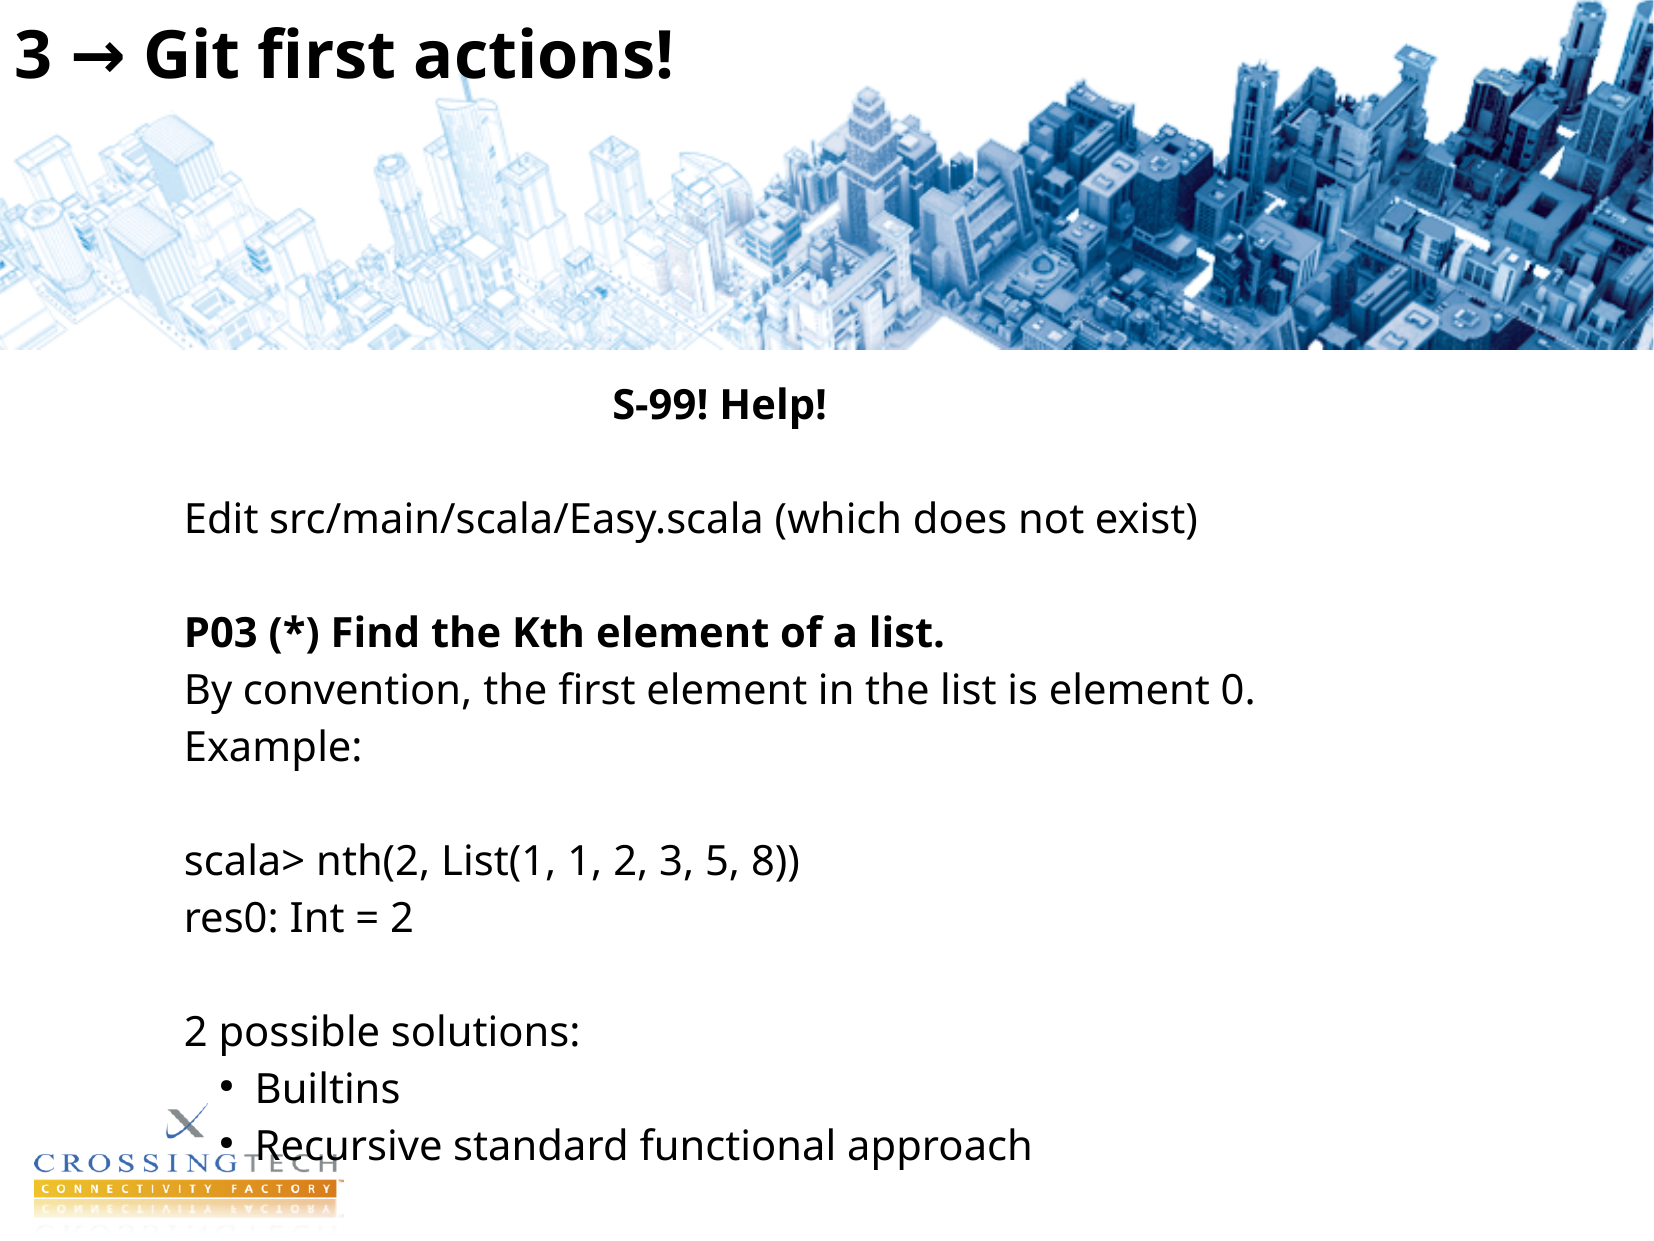

3 → Git first actions!
S-99! Help!
Edit src/main/scala/Easy.scala (which does not exist)
P03 (*) Find the Kth element of a list.
By convention, the first element in the list is element 0.
Example:
scala> nth(2, List(1, 1, 2, 3, 5, 8))
res0: Int = 2
2 possible solutions:
Builtins
Recursive standard functional approach
 (...call it from main())